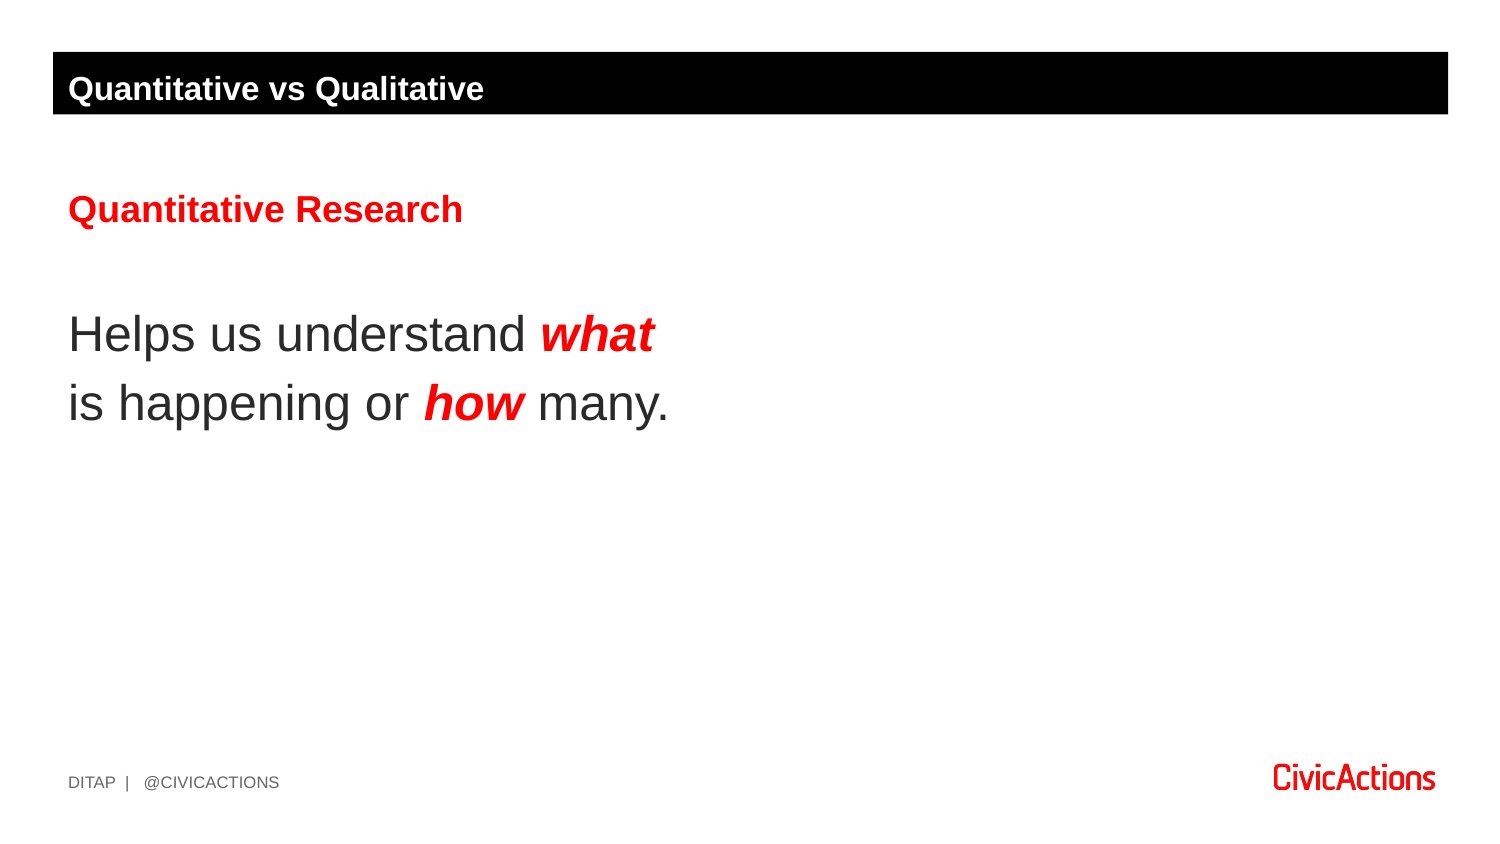

# Quantitative vs Qualitative
Quantitative Research
Helps us understand what is happening or how many.